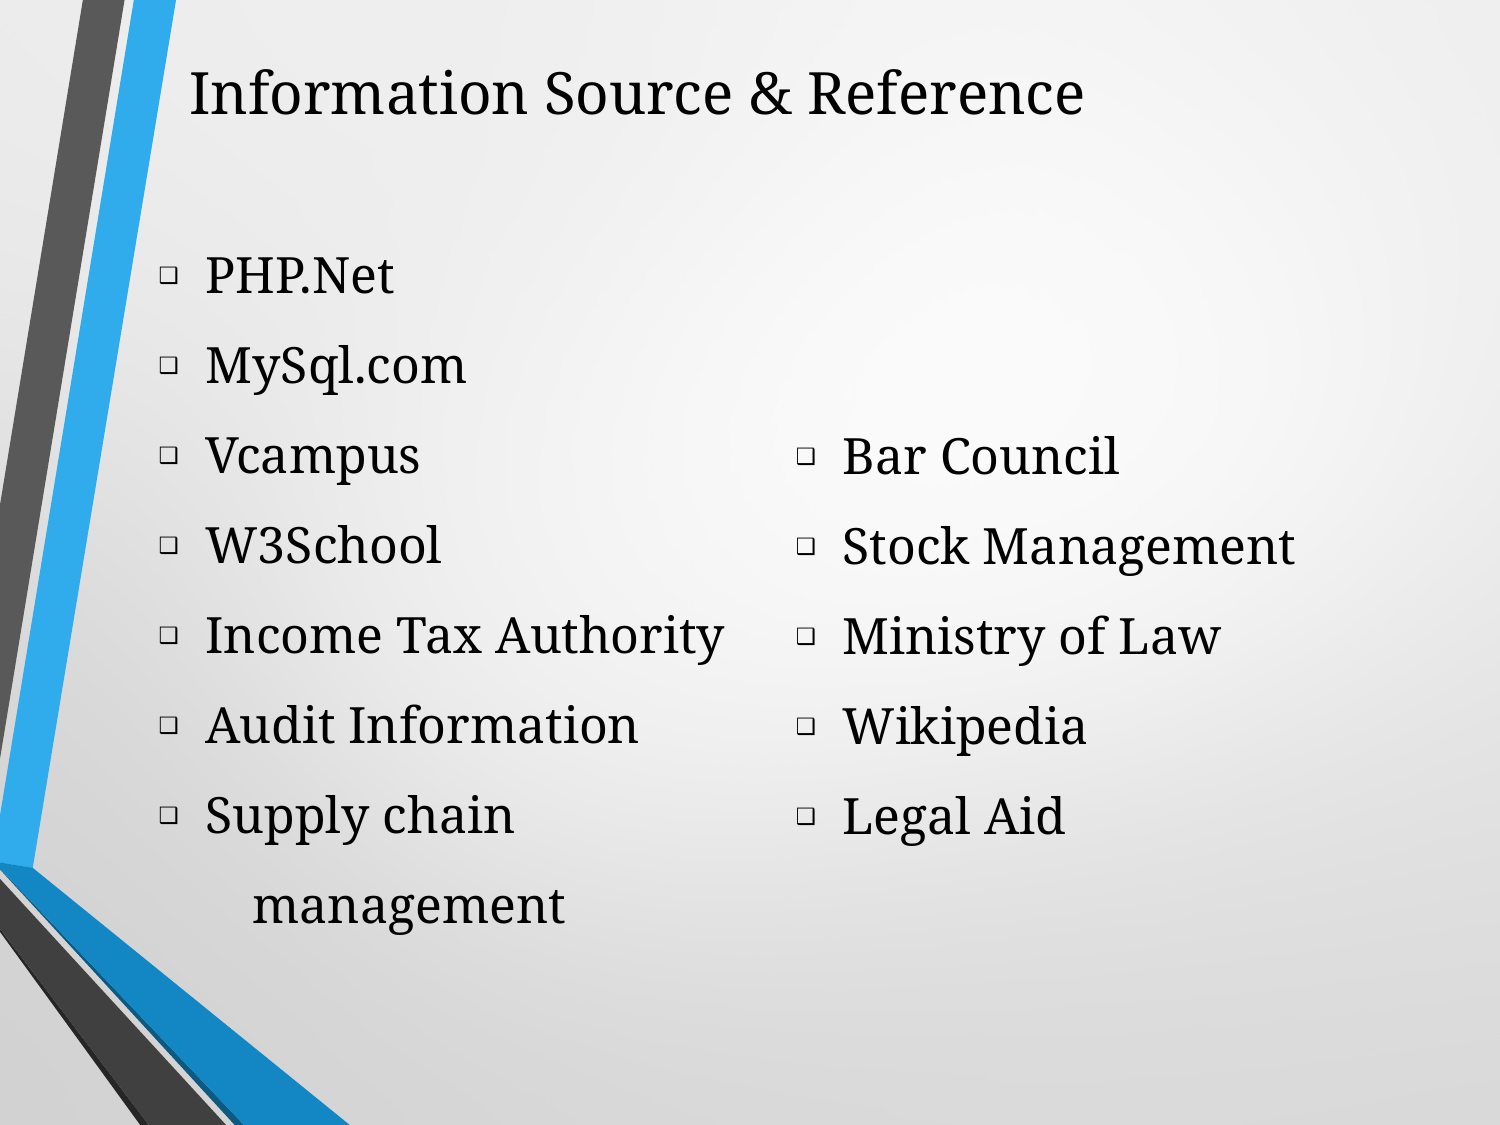

Information Source & Reference
PHP.Net
MySql.com
Vcampus
W3School
Income Tax Authority
Audit Information
Supply chain management
Bar Council
Stock Management
Ministry of Law
Wikipedia
Legal Aid